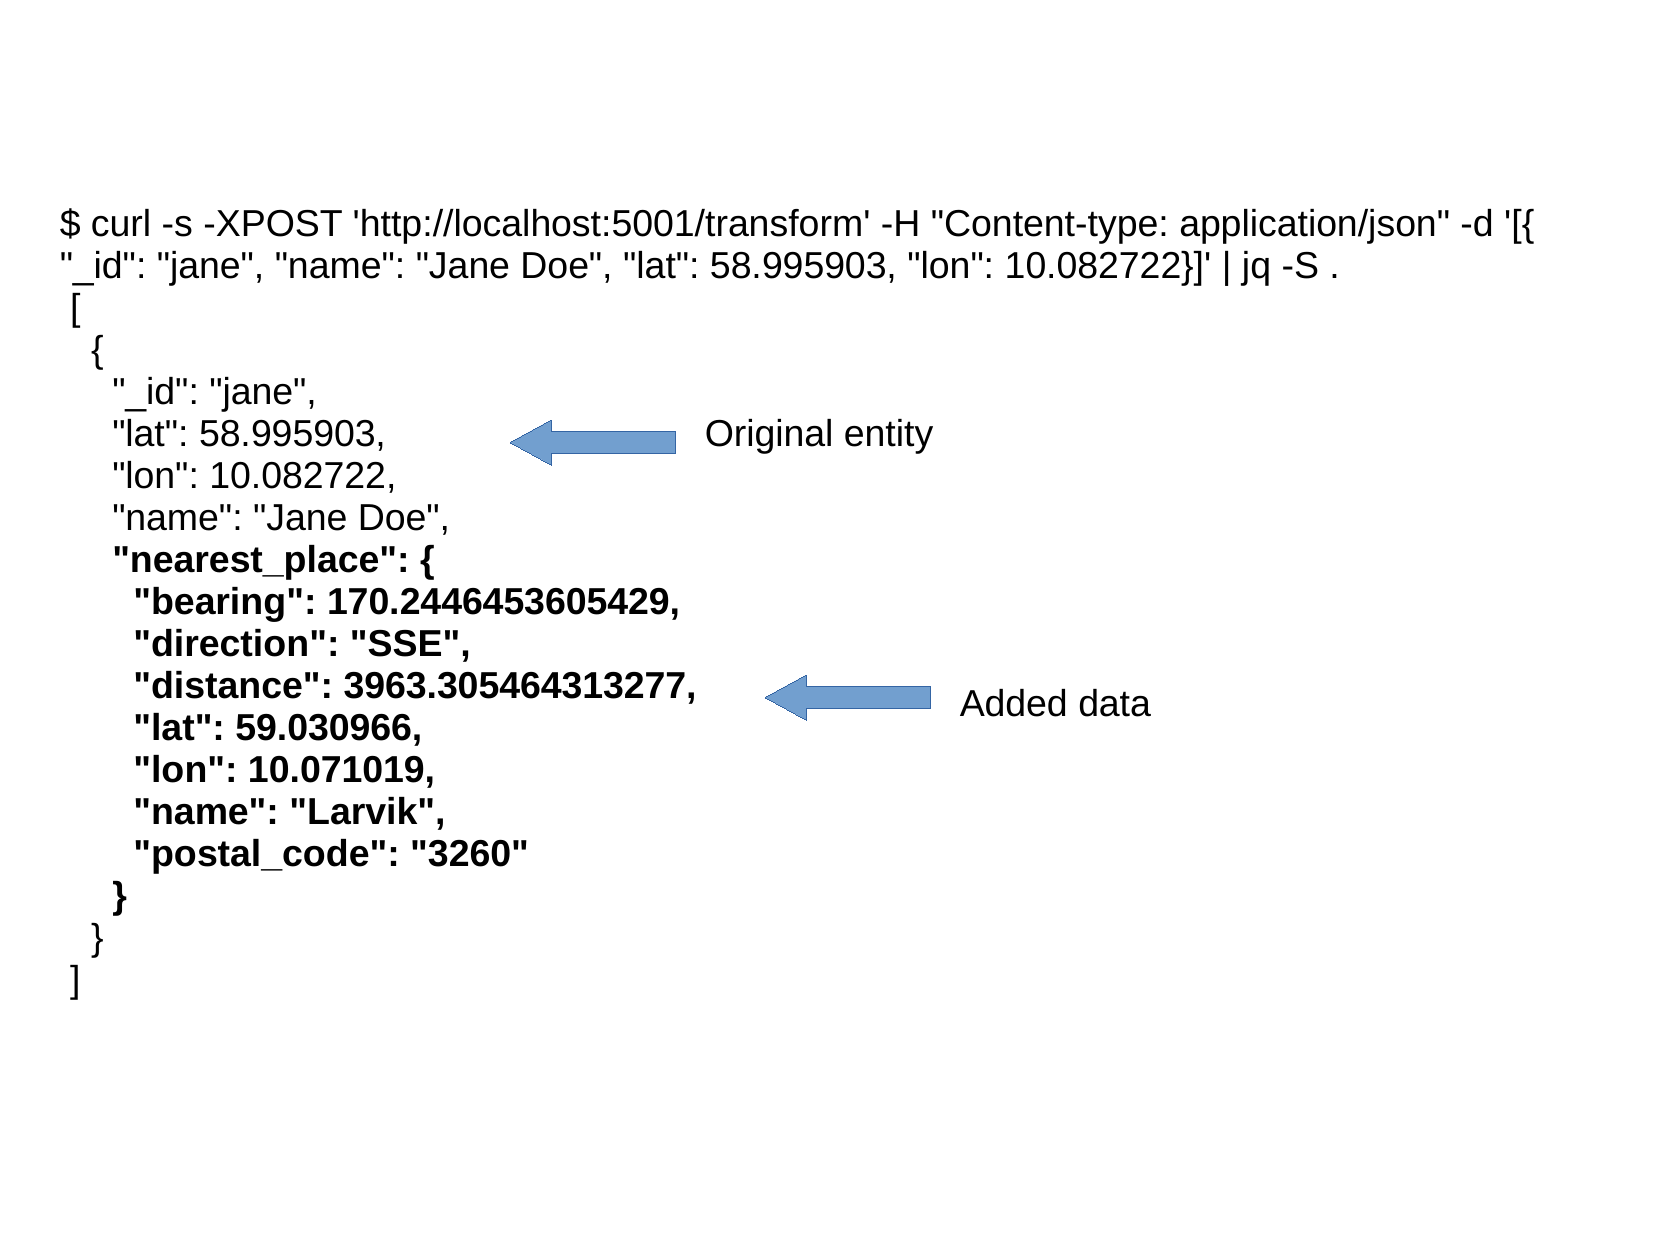

$ curl -s -XPOST 'http://localhost:5001/transform' -H "Content-type: application/json" -d '[{ "_id": "jane", "name": "Jane Doe", "lat": 58.995903, "lon": 10.082722}]' | jq -S .
 [
 {
 "_id": "jane",
 "lat": 58.995903,
 "lon": 10.082722,
 "name": "Jane Doe",
 "nearest_place": {
 "bearing": 170.2446453605429,
 "direction": "SSE",
 "distance": 3963.305464313277,
 "lat": 59.030966,
 "lon": 10.071019,
 "name": "Larvik",
 "postal_code": "3260"
 }
 }
 ]
Original entity
Added data